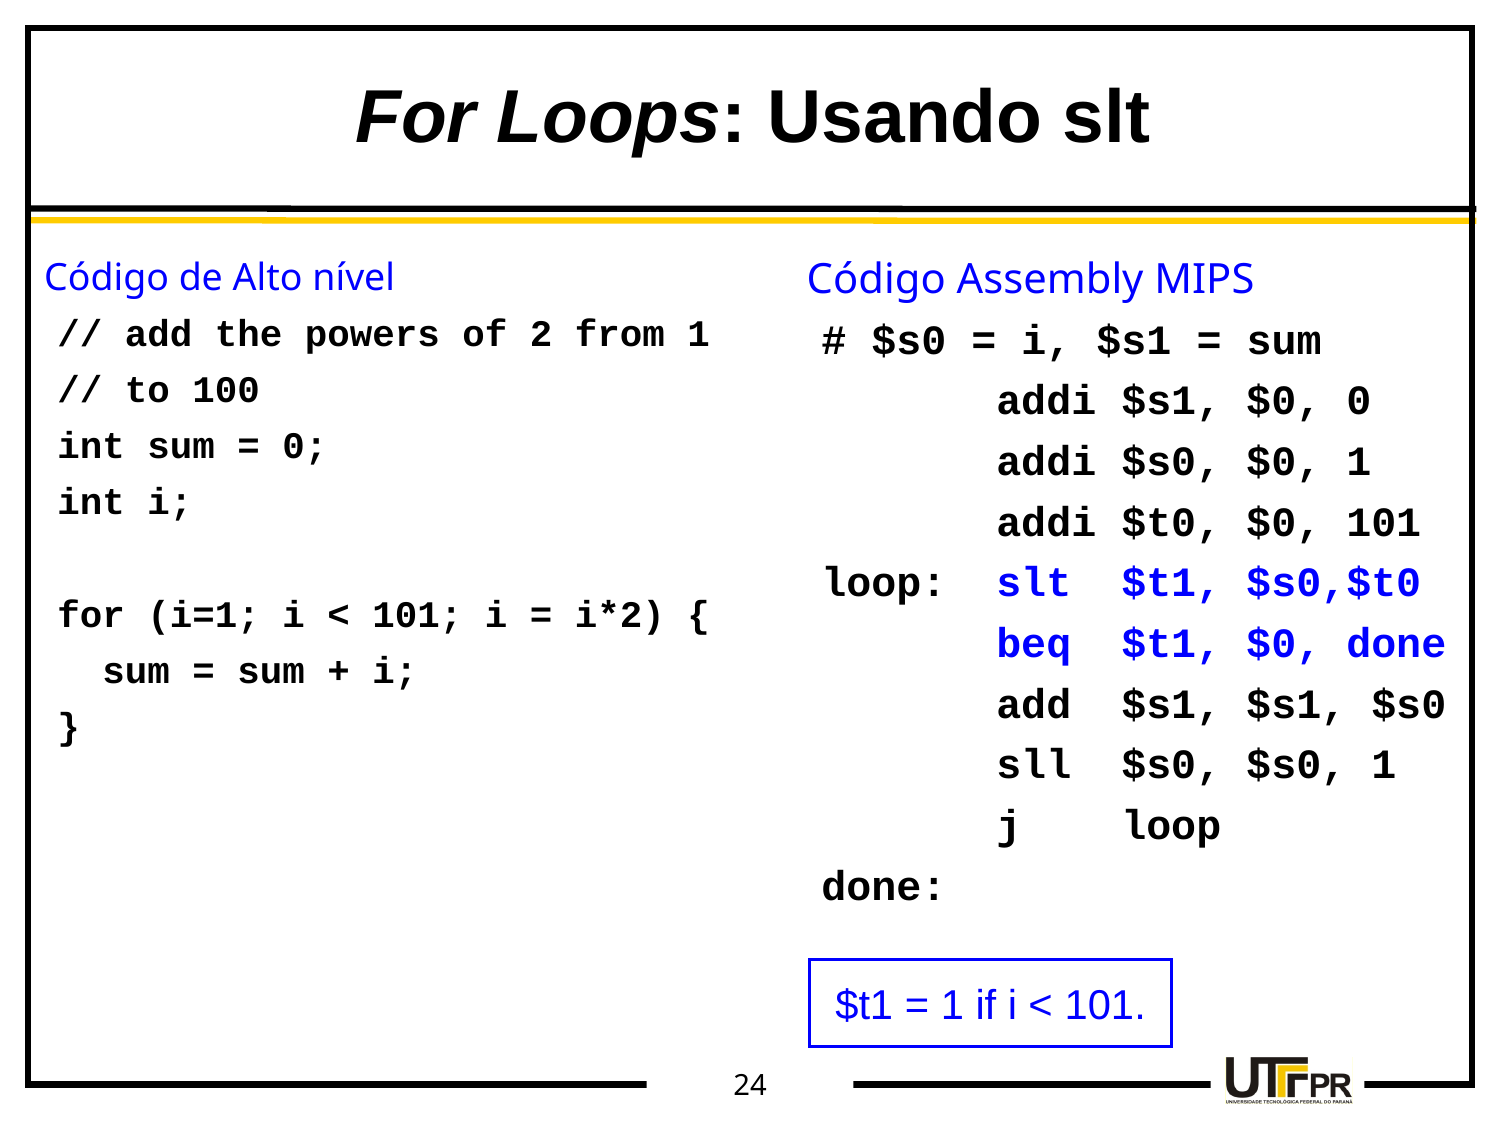

# For Loops: Usando slt
Código de Alto nível
// add the powers of 2 from 1
// to 100
int sum = 0;
int i;
for (i=1; i < 101; i = i*2) {
 sum = sum + i;
}
Código Assembly MIPS
# $s0 = i, $s1 = sum
 addi $s1, $0, 0
 addi $s0, $0, 1
 addi $t0, $0, 101
loop: slt $t1, $s0,$t0
 beq $t1, $0, done
 add $s1, $s1, $s0
 sll $s0, $s0, 1
 j loop
done:
$t1 = 1 if i < 101.